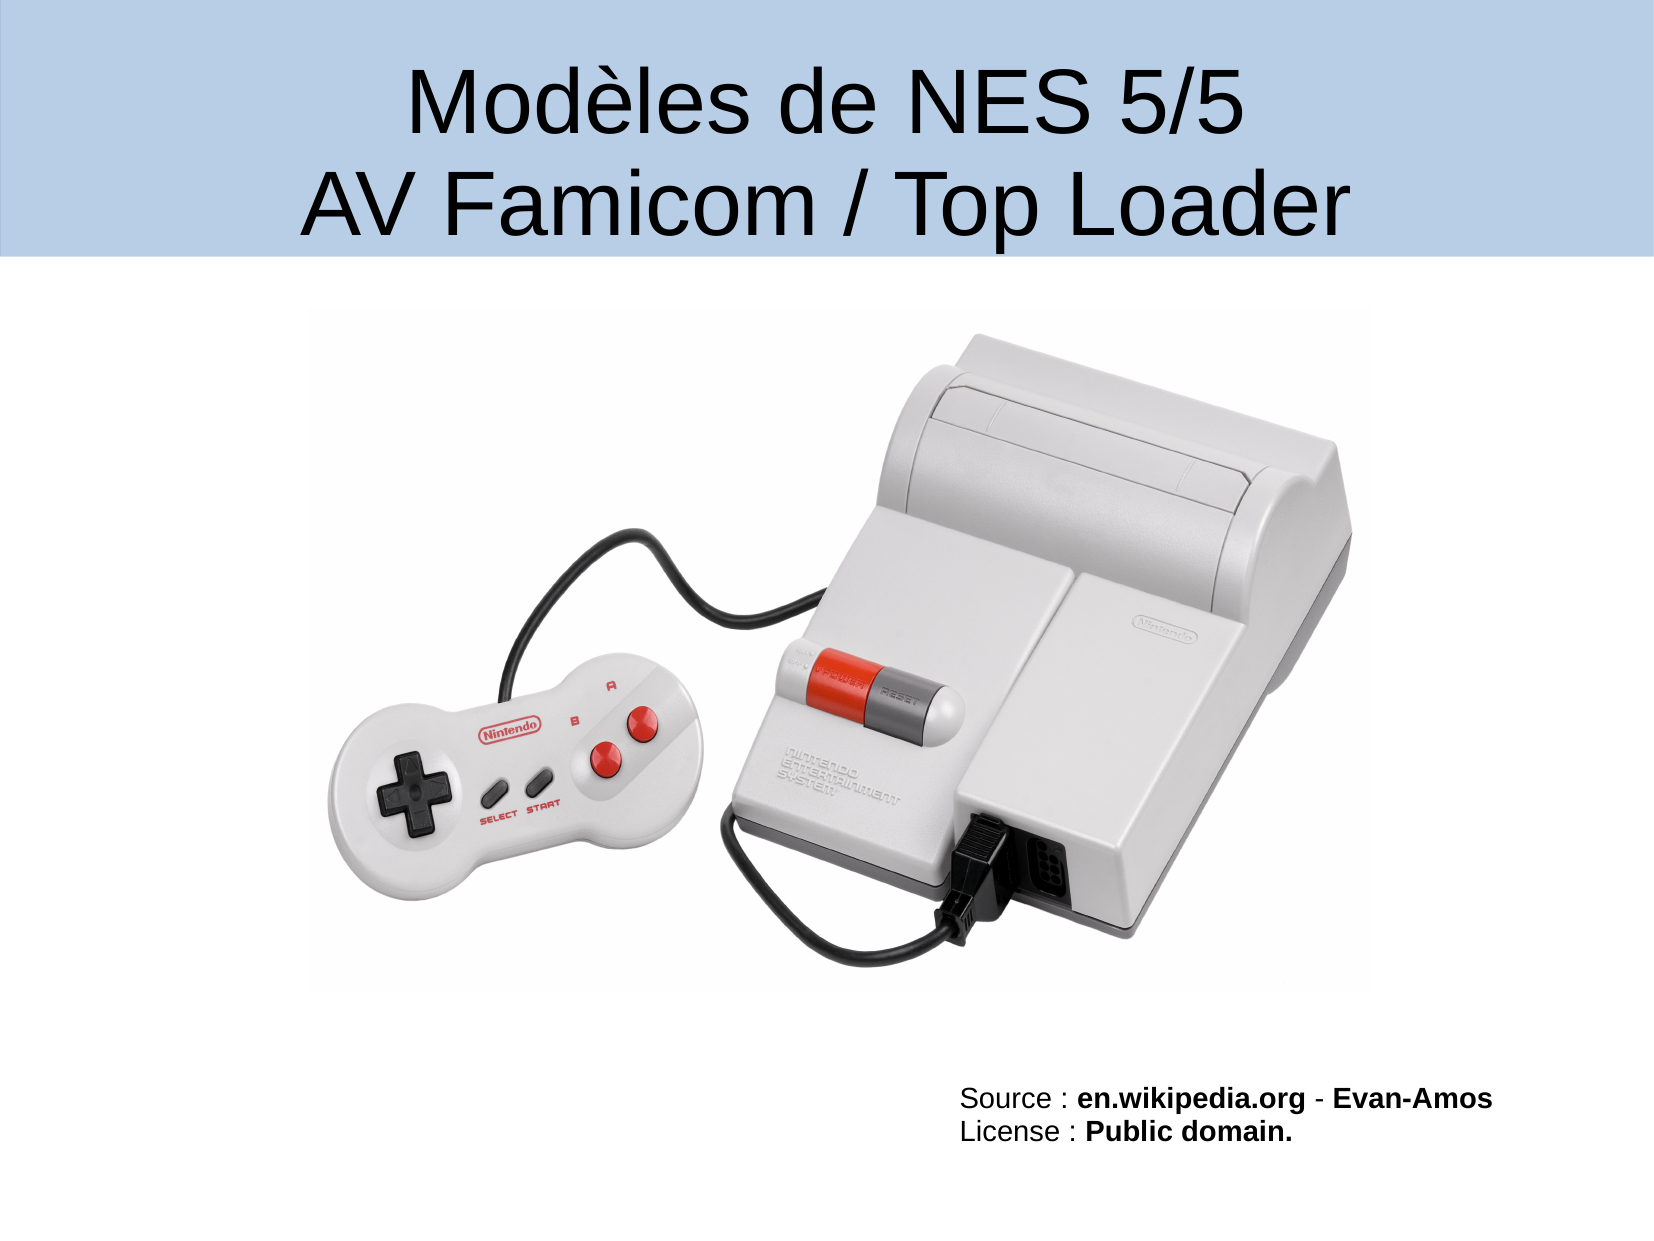

# Modèles de NES 5/5 AV Famicom / Top Loader
Source : en.wikipedia.org - Evan-Amos
License : Public domain.